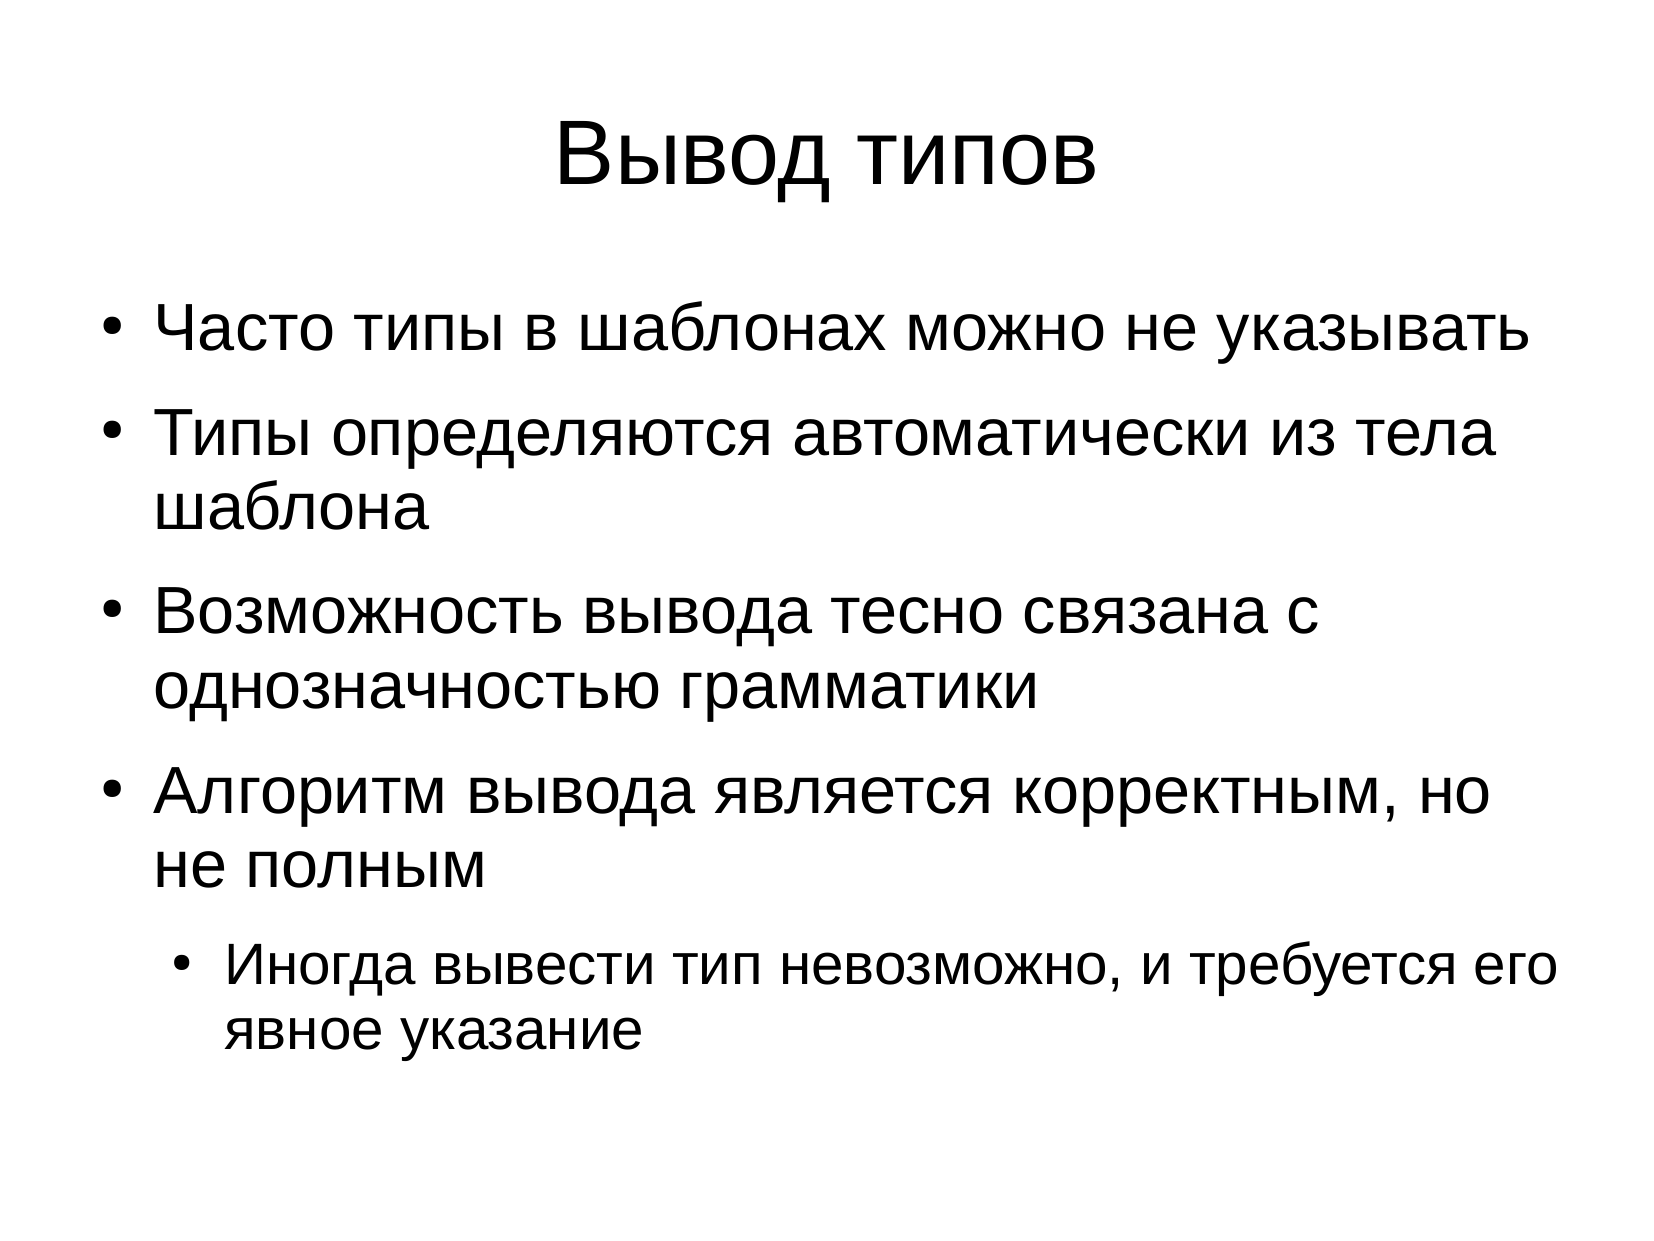

# Вывод типов
Часто типы в шаблонах можно не указывать
Типы определяются автоматически из тела шаблона
Возможность вывода тесно связана с однозначностью грамматики
Алгоритм вывода является корректным, но не полным
Иногда вывести тип невозможно, и требуется его явное указание